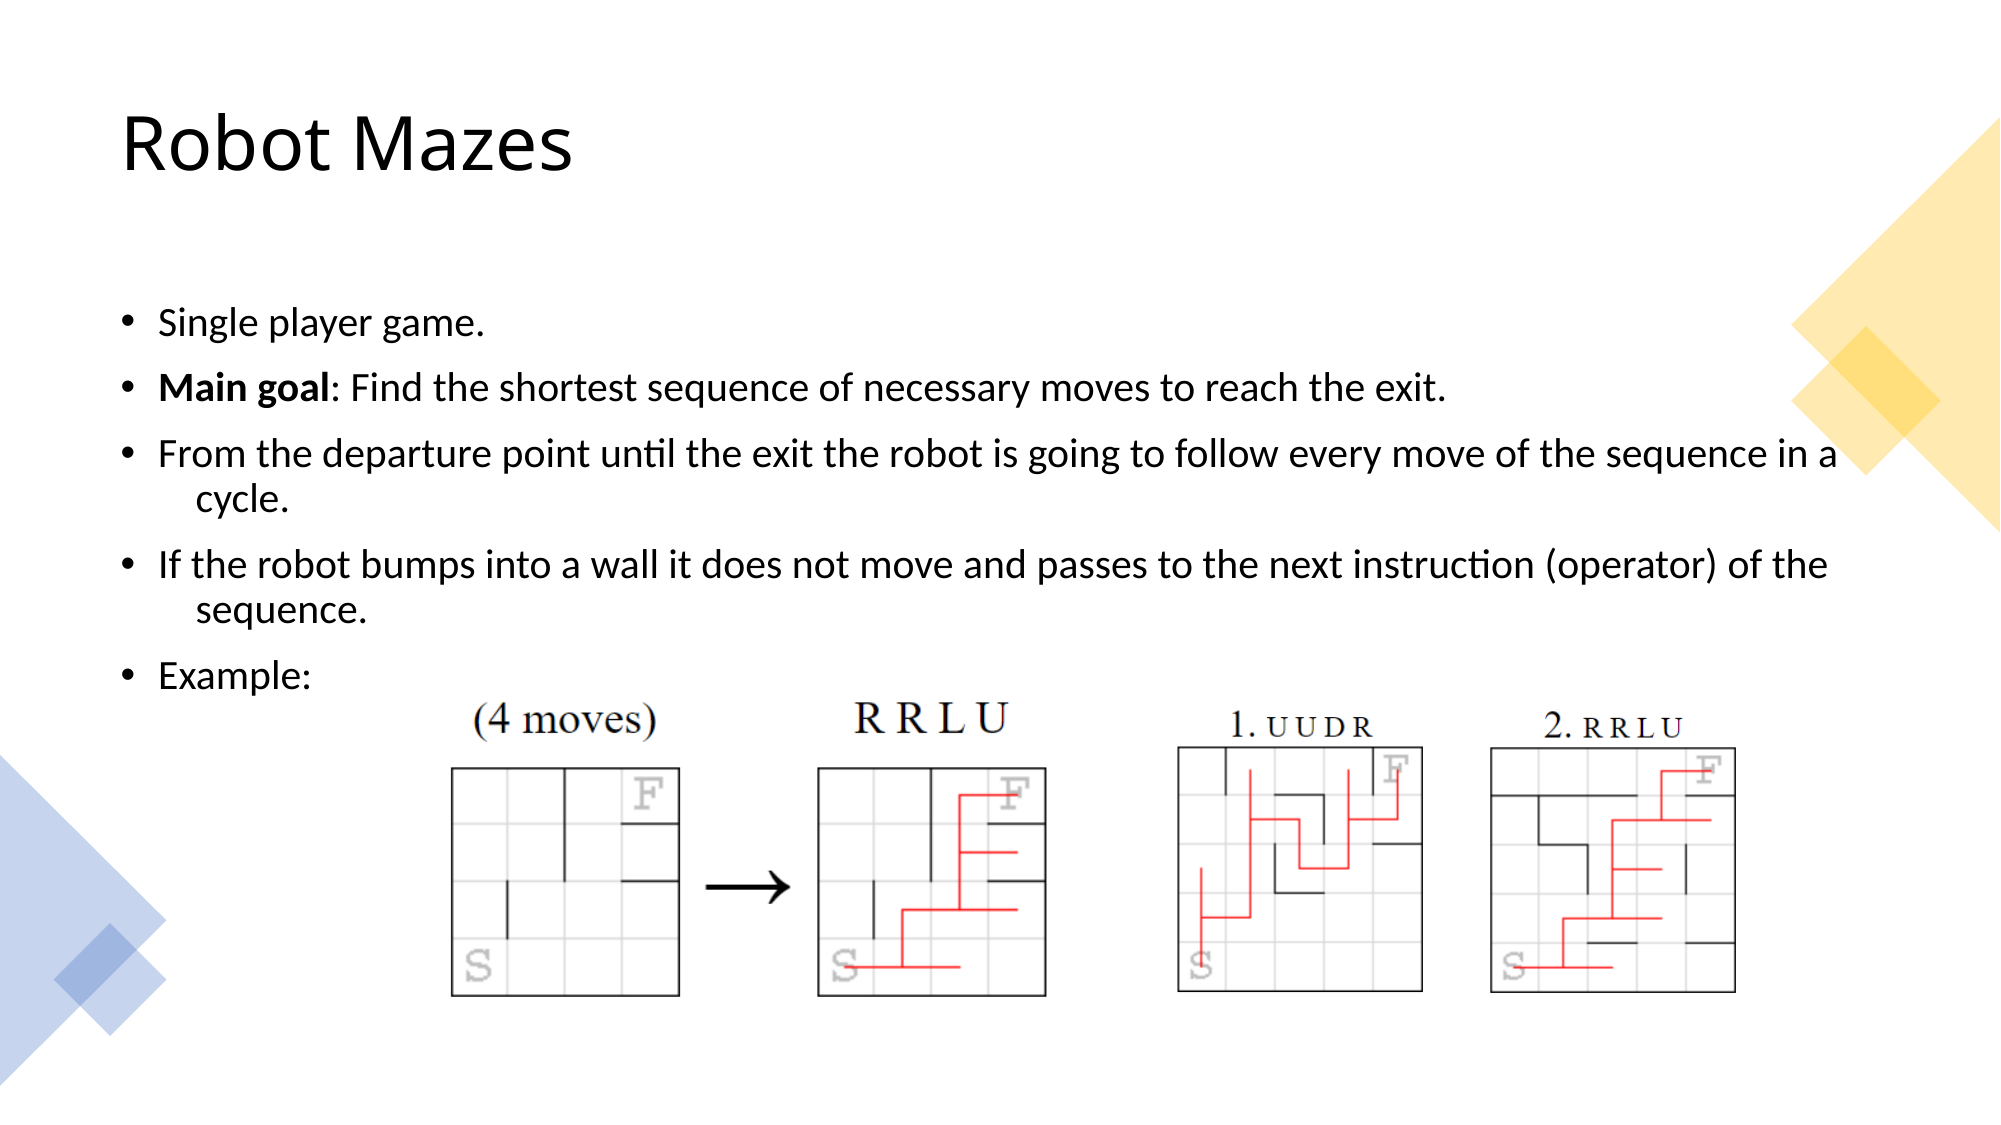

# Robot Mazes
Single player game.
Main goal: Find the shortest sequence of necessary moves to reach the exit.
From the departure point until the exit the robot is going to follow every move of the sequence in a cycle.
If the robot bumps into a wall it does not move and passes to the next instruction (operator) of the sequence.
Example: